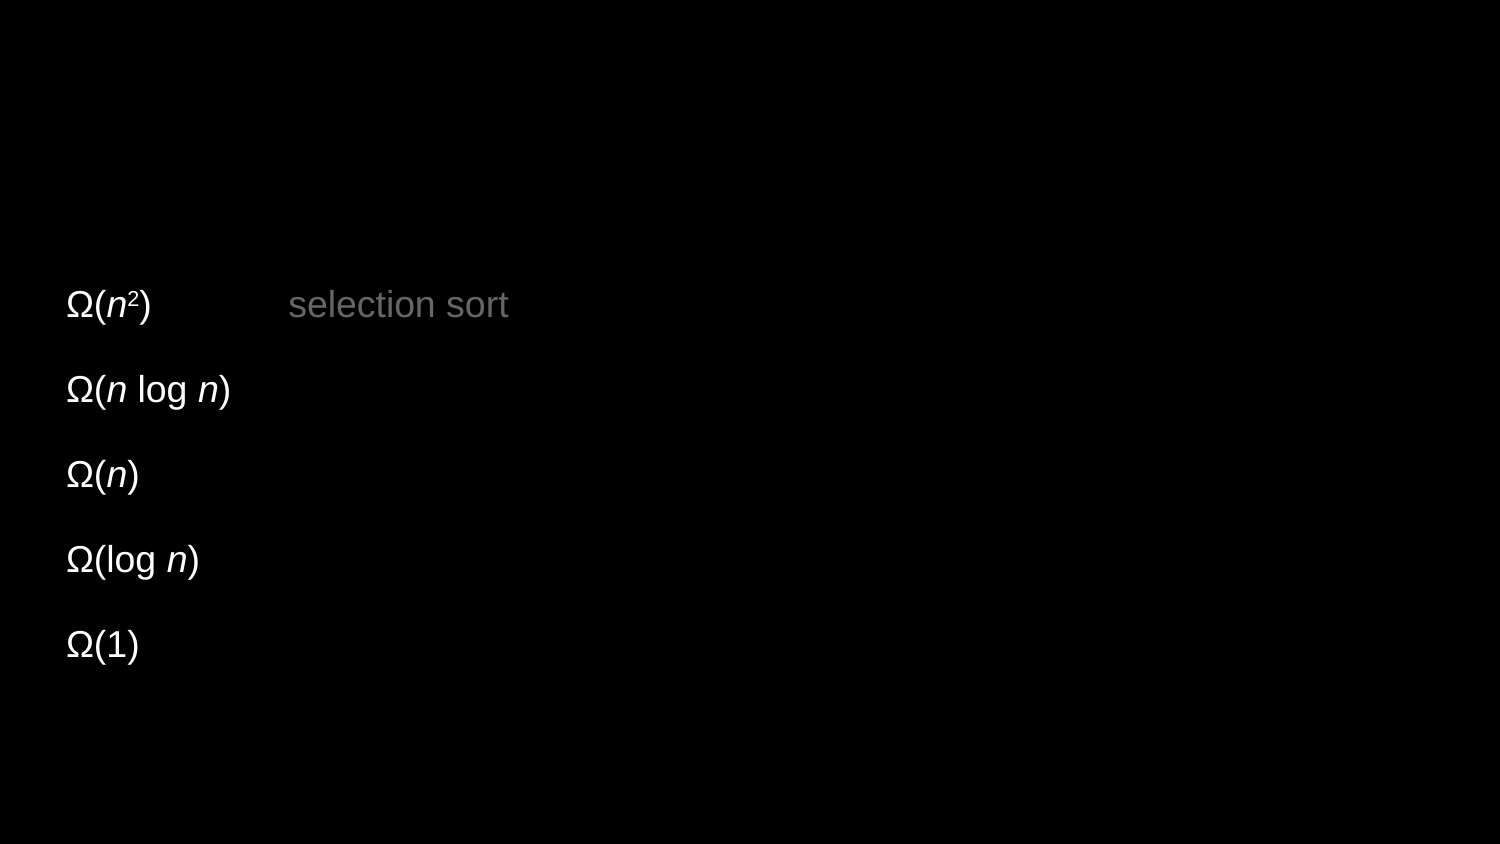

# Ω(n2) selection sort
Ω(n log n)
Ω(n)
Ω(log n)
Ω(1)